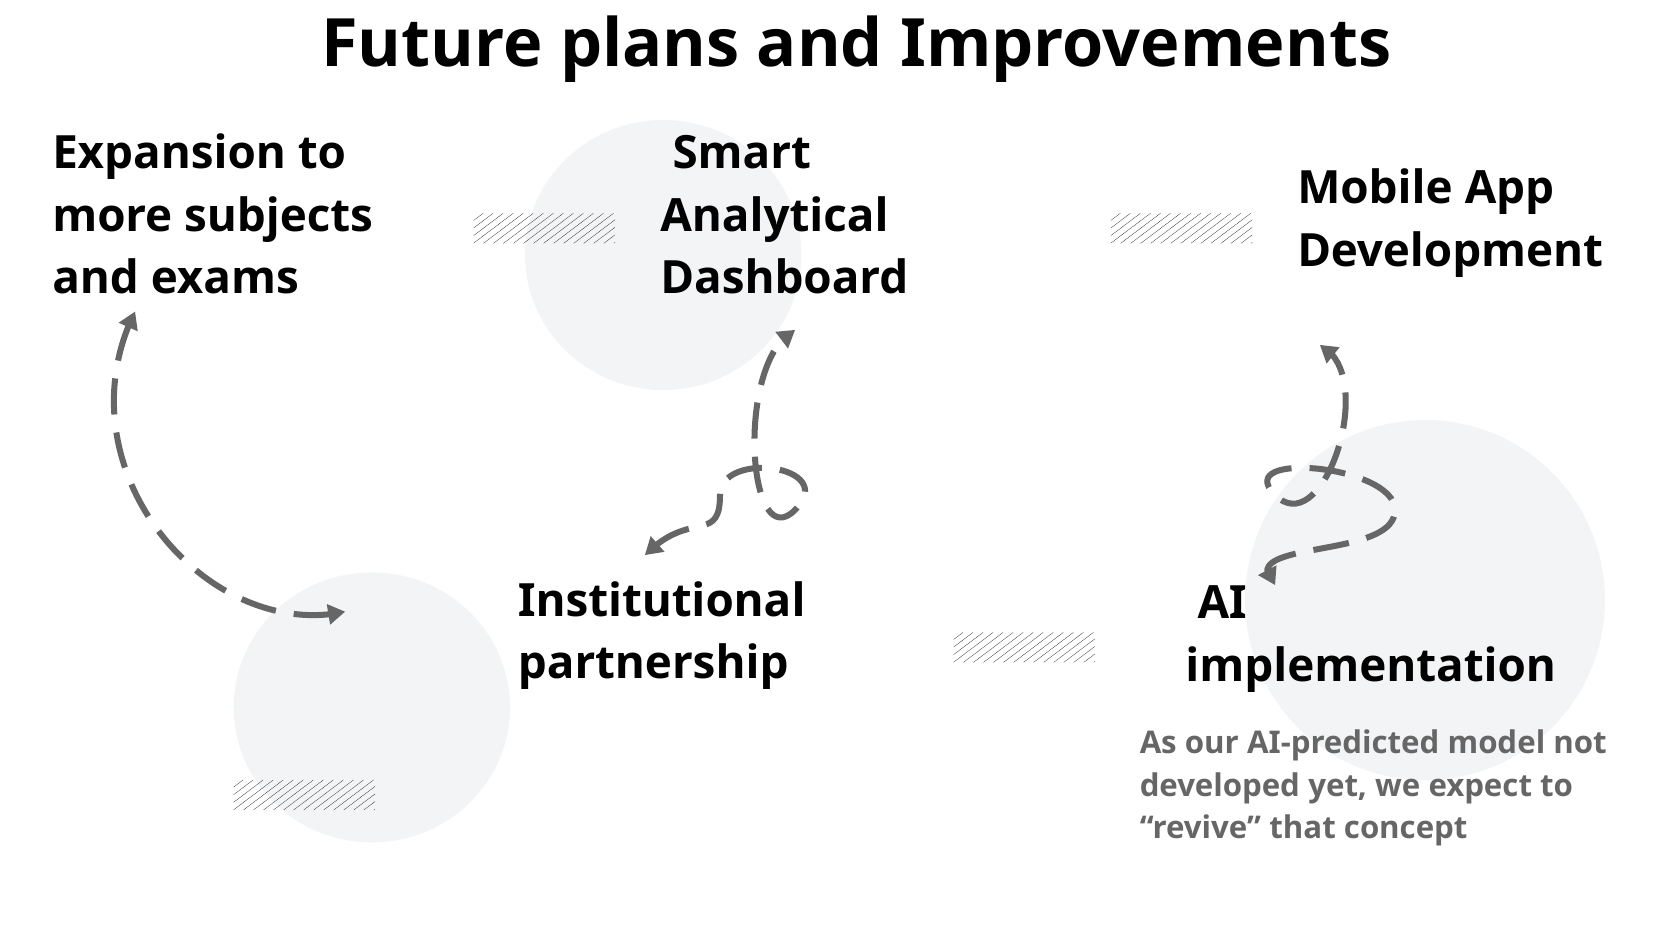

# Future plans and Improvements
Expansion to more subjects and exams
 Smart Analytical Dashboard
Mobile App Development
Institutional partnership
 AI implementation
As our AI-predicted model not developed yet, we expect to “revive” that concept